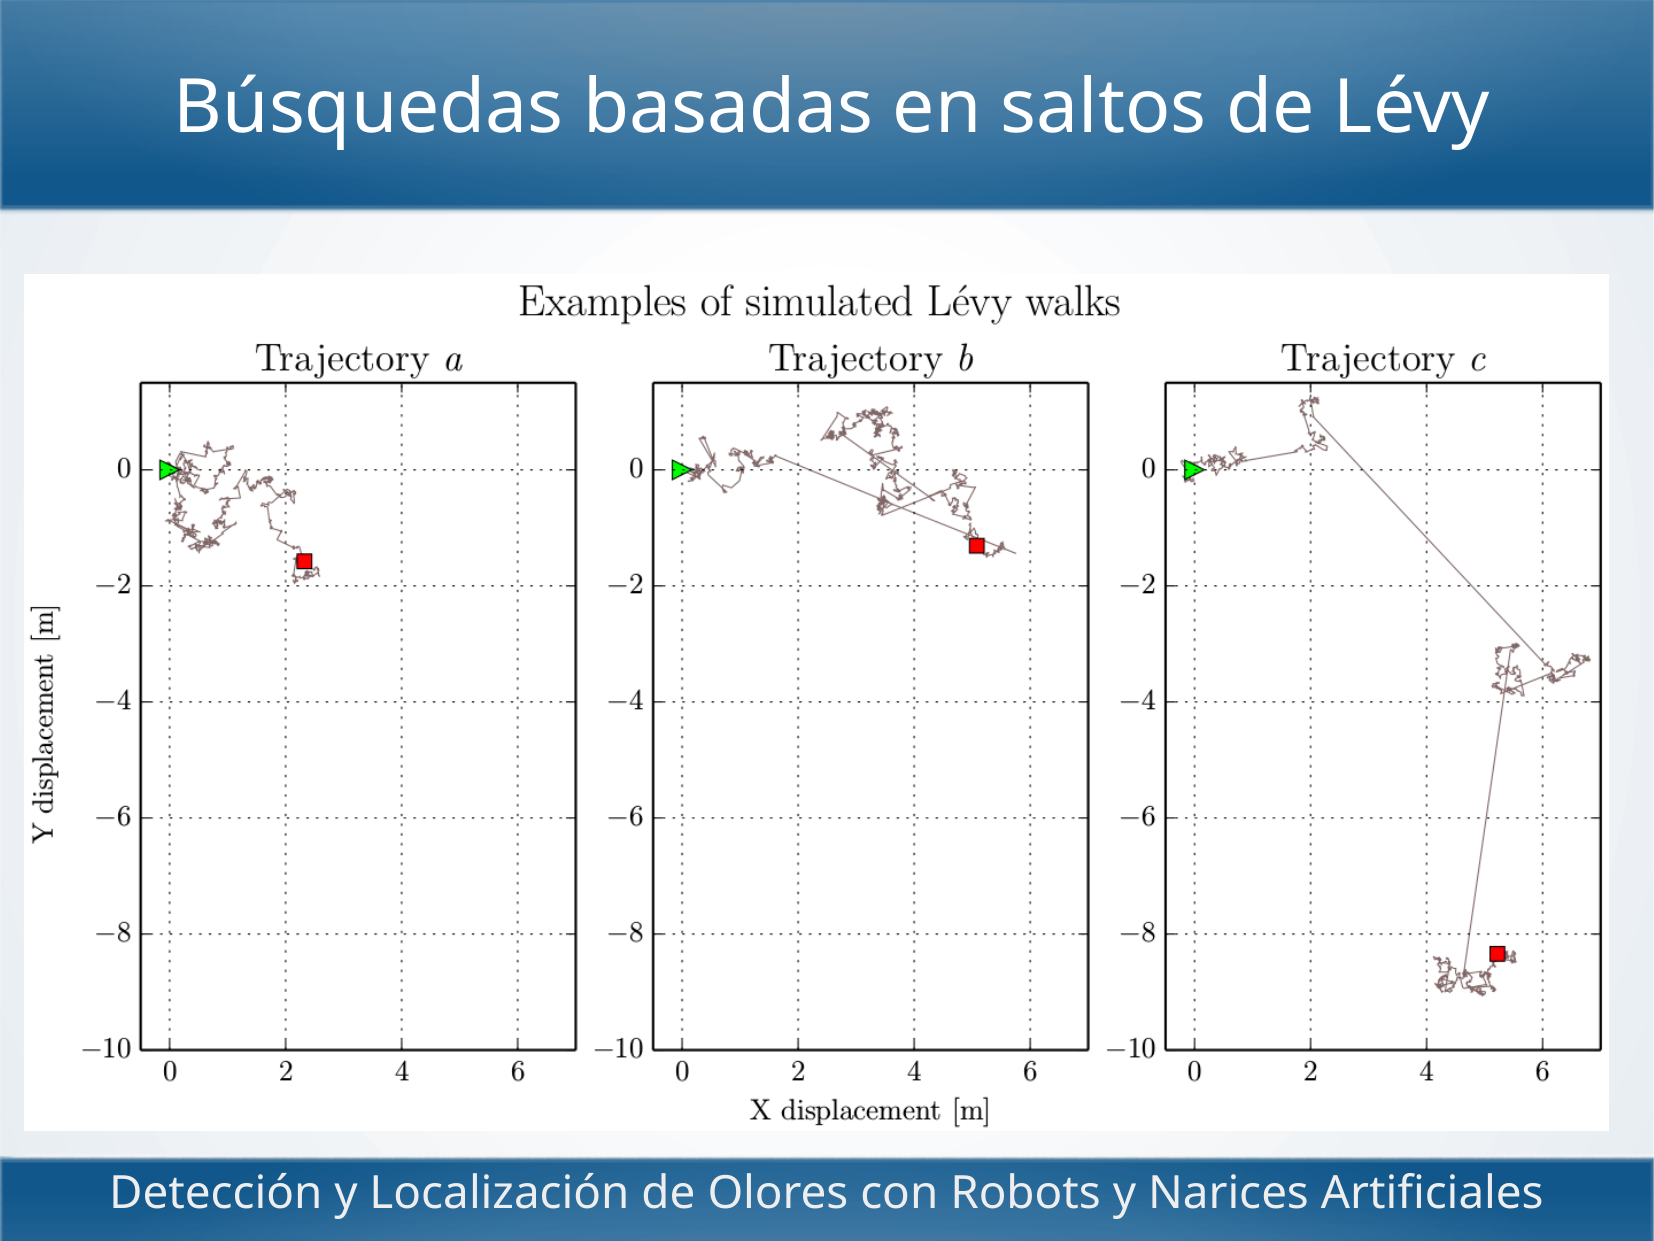

# Búsquedas basadas en saltos de Lévy
Detección y Localización de Olores con Robots y Narices Artificiales